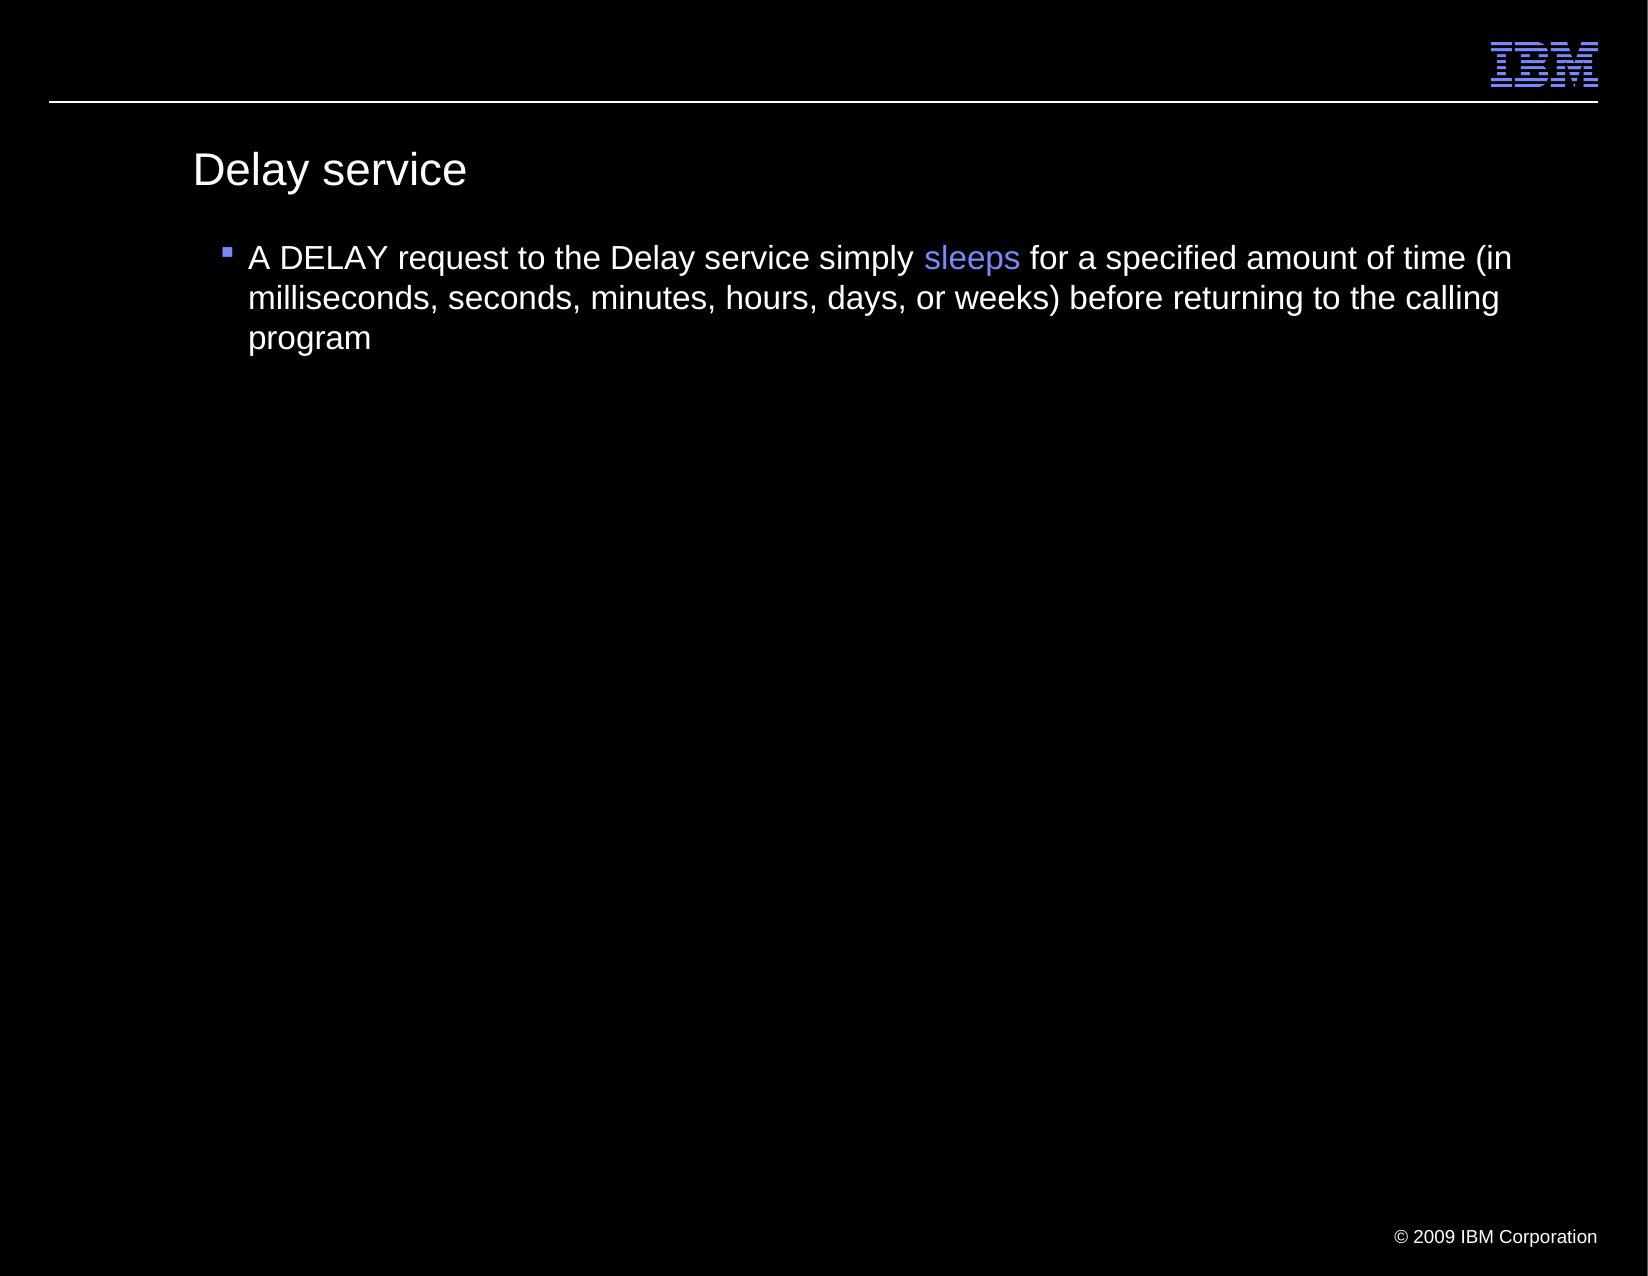

# Delay service
A DELAY request to the Delay service simply sleeps for a specified amount of time (in milliseconds, seconds, minutes, hours, days, or weeks) before returning to the calling program